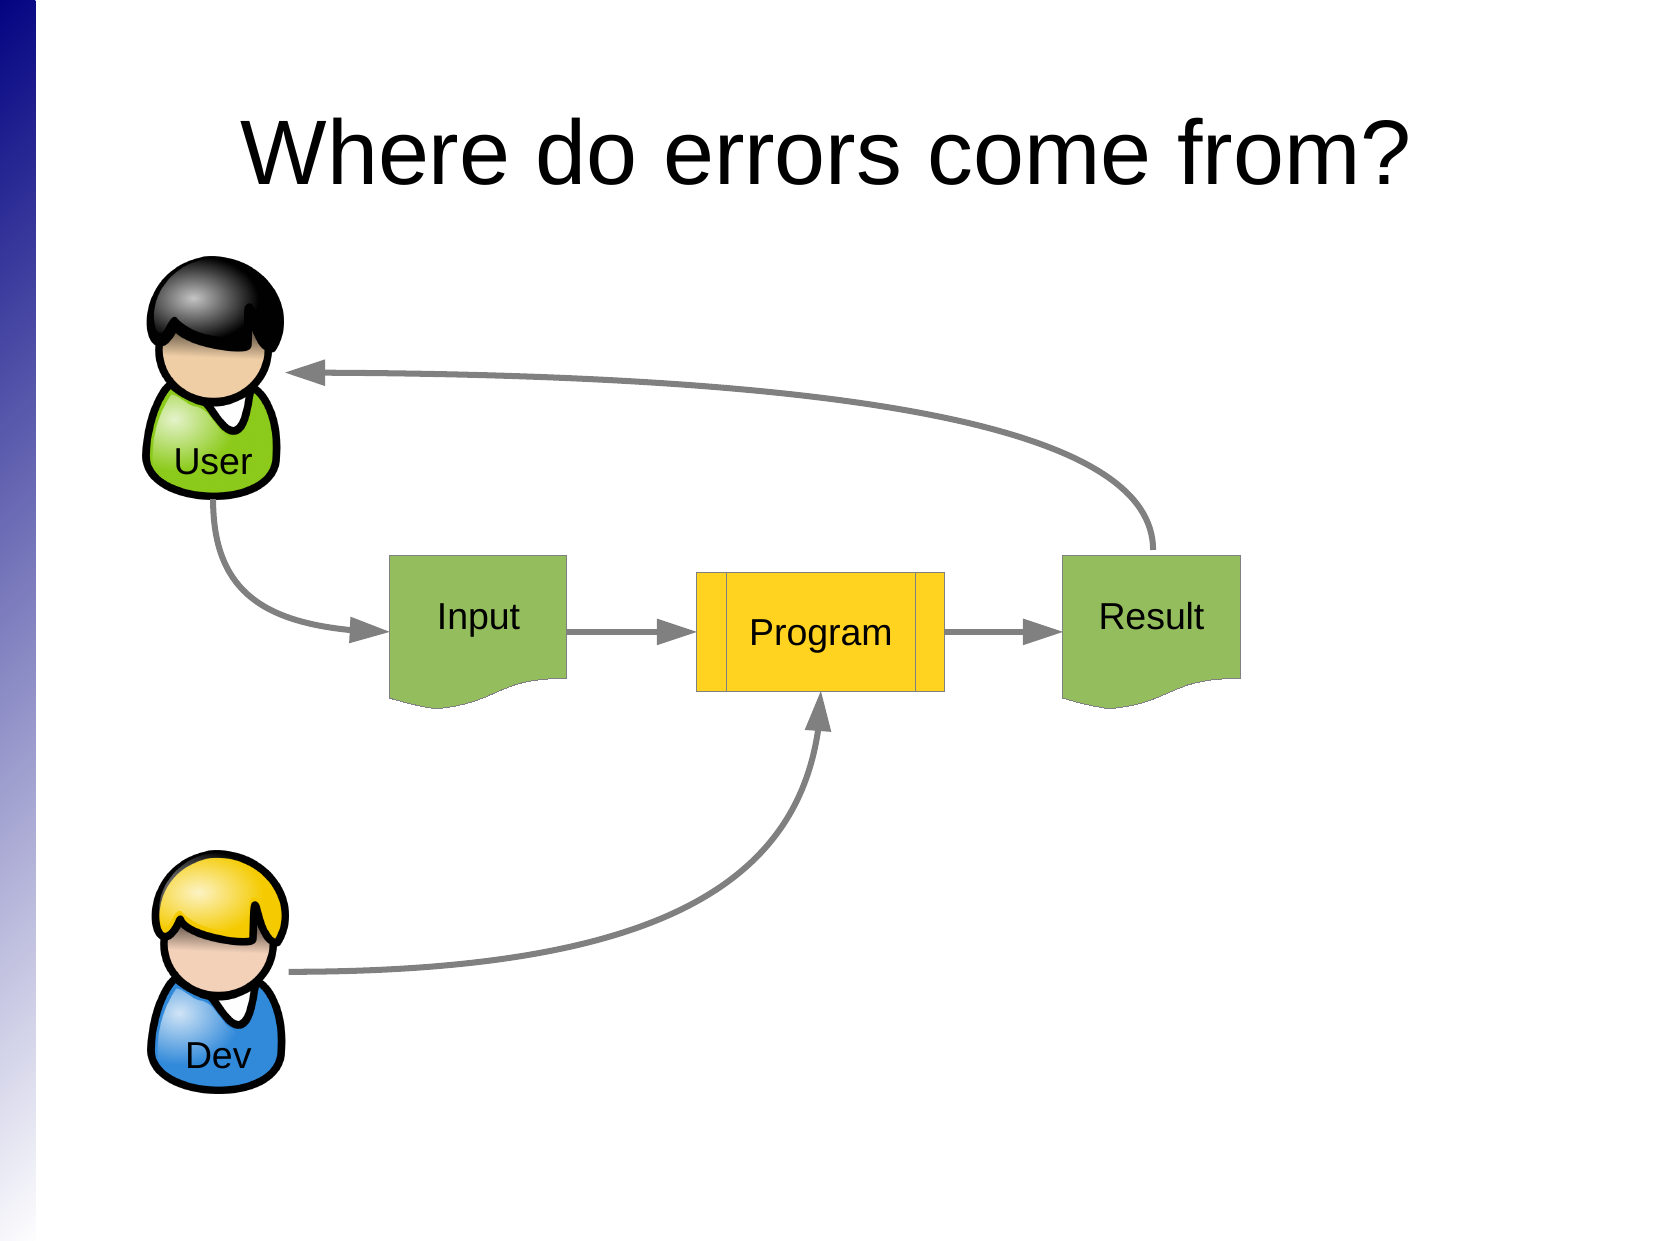

# Where do errors come from?
User
Input
Result
Program
Dev